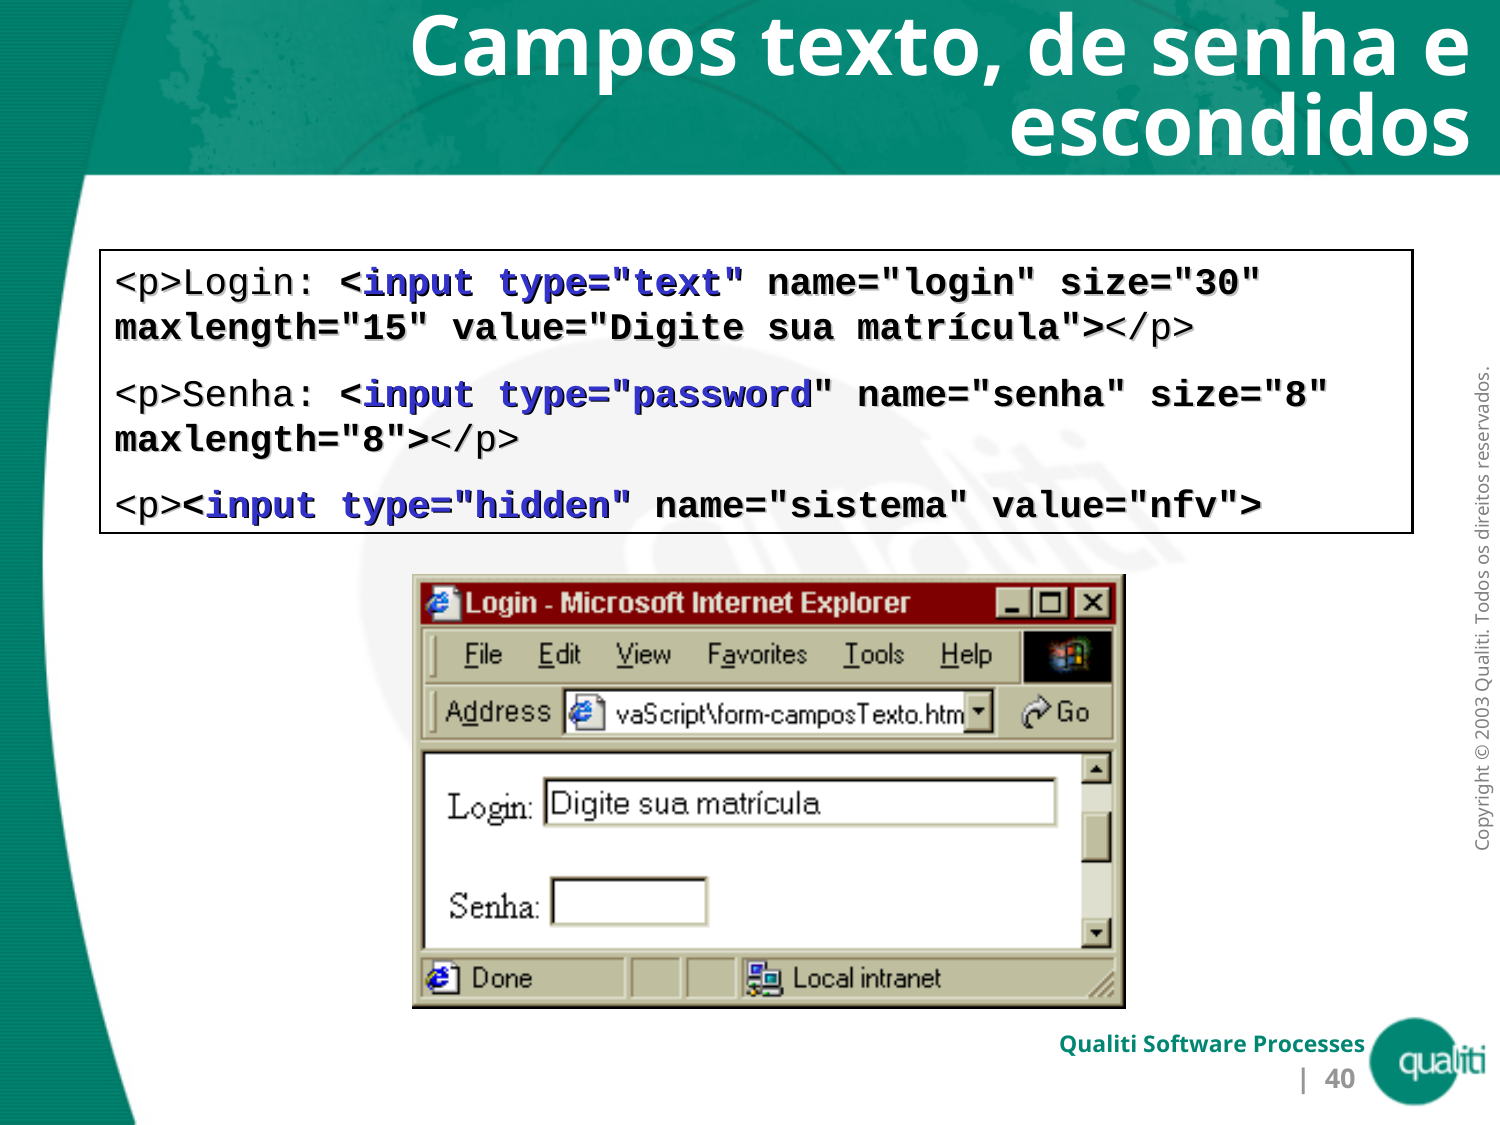

# Campos texto, de senha e escondidos
<p>Login: <input type="text" name="login" size="30" maxlength="15" value="Digite sua matrícula"></p>
<p>Senha: <input type="password" name="senha" size="8" maxlength="8"></p>
<p><input type="hidden" name="sistema" value="nfv">